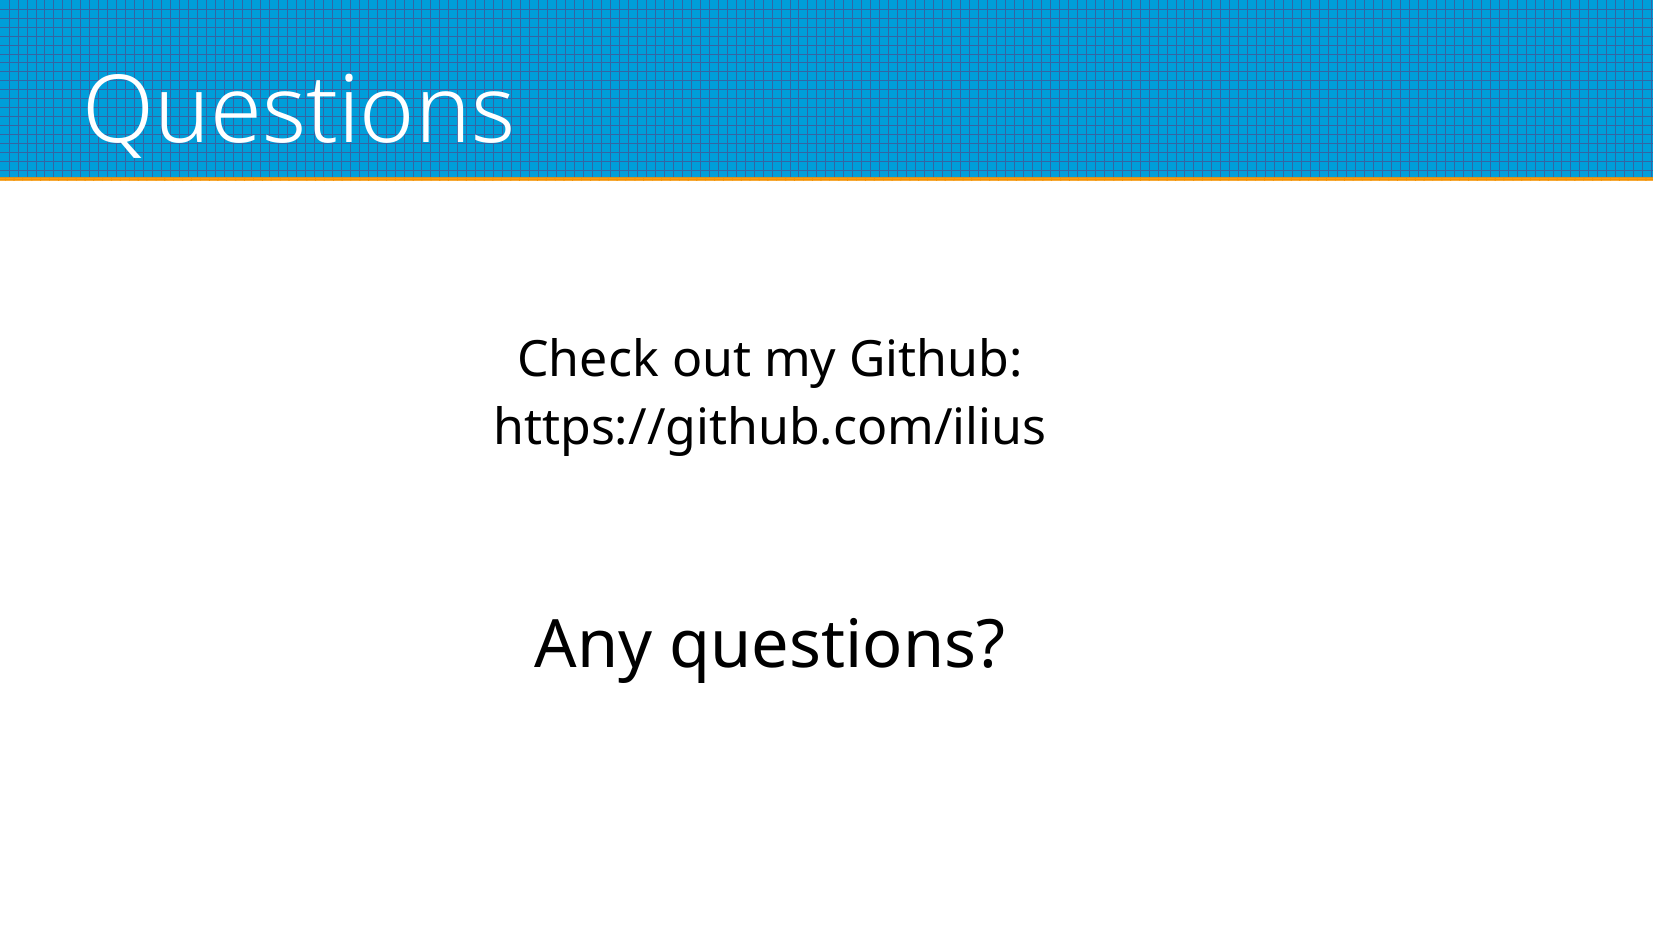

# Questions
Check out my Github:
https://github.com/ilius
Any questions?